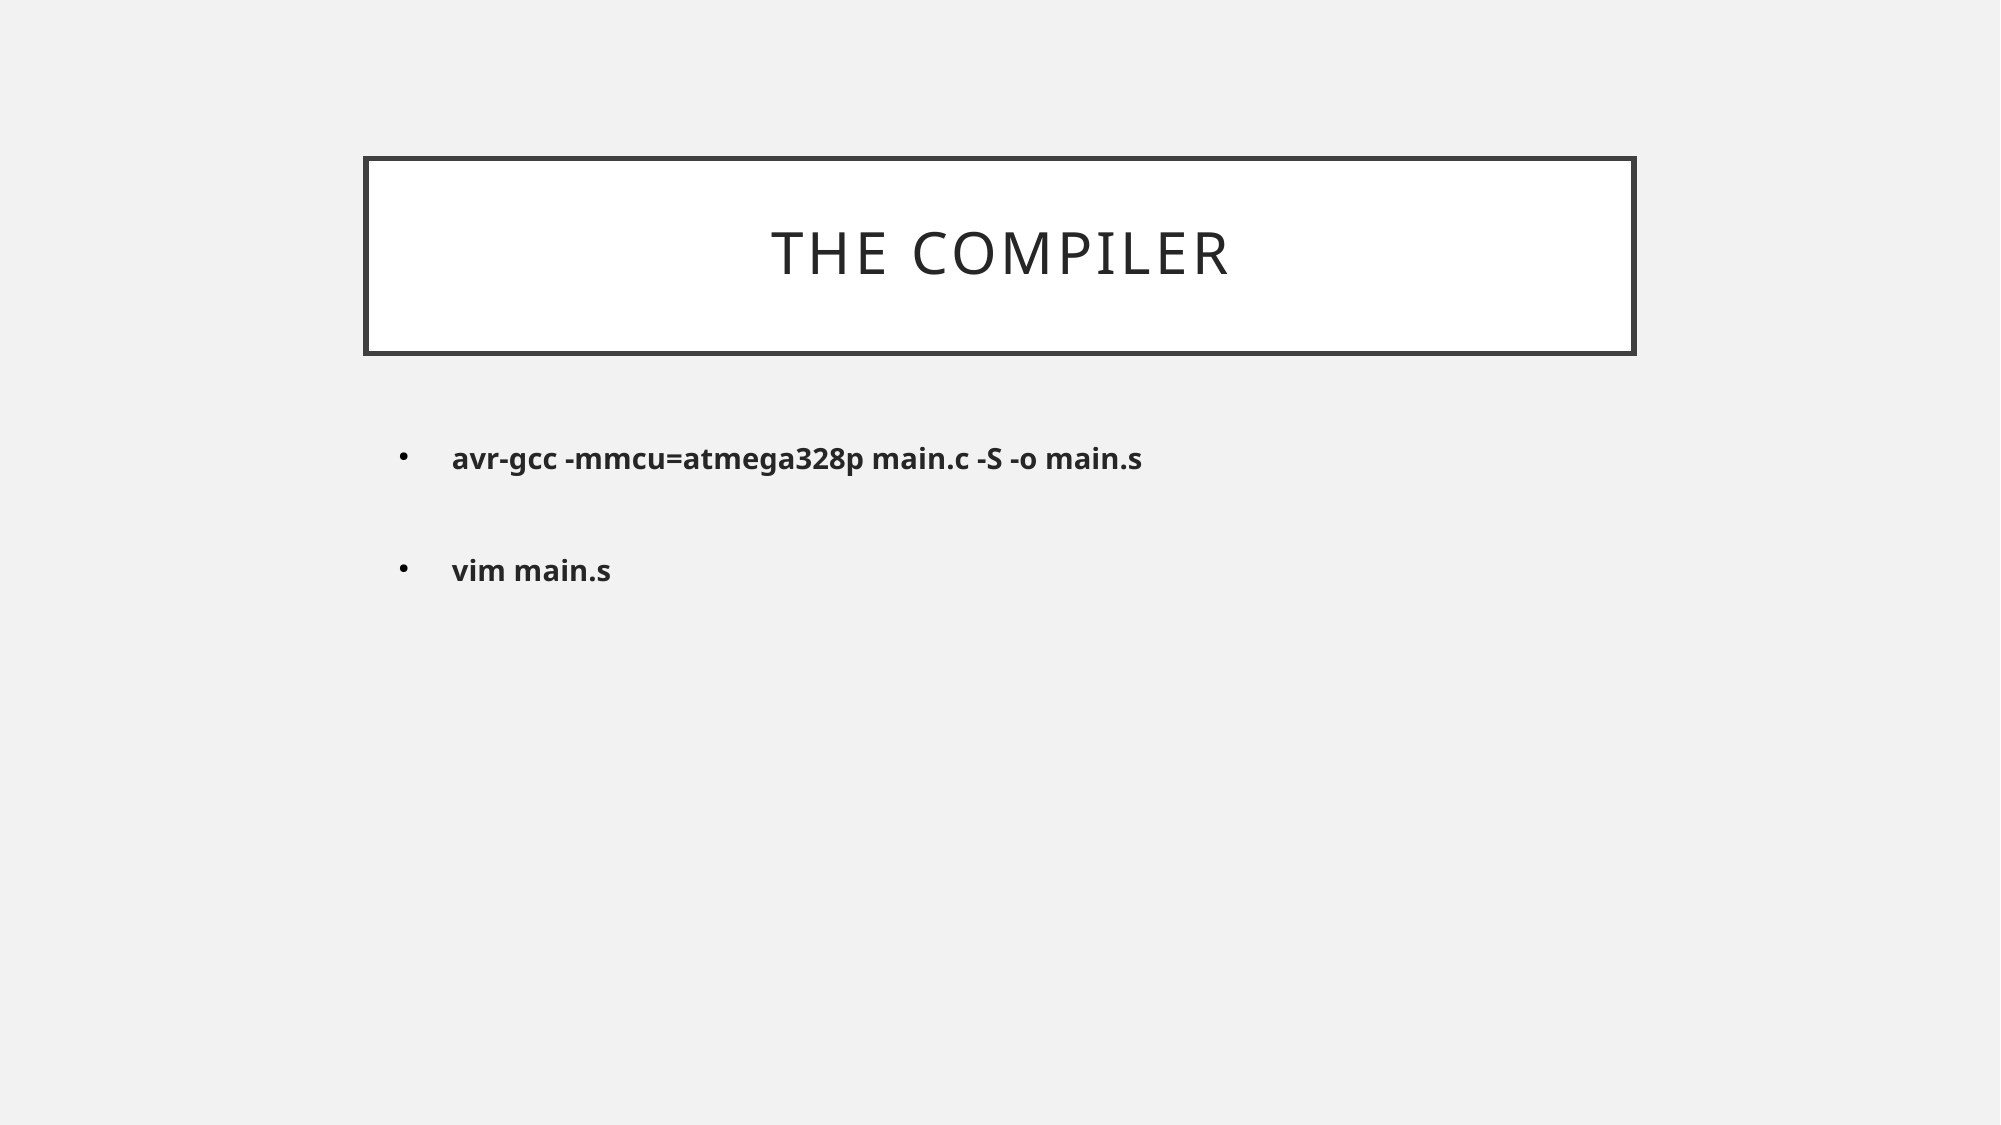

# The compiler
avr-gcc -mmcu=atmega328p main.c -S -o main.s
vim main.s